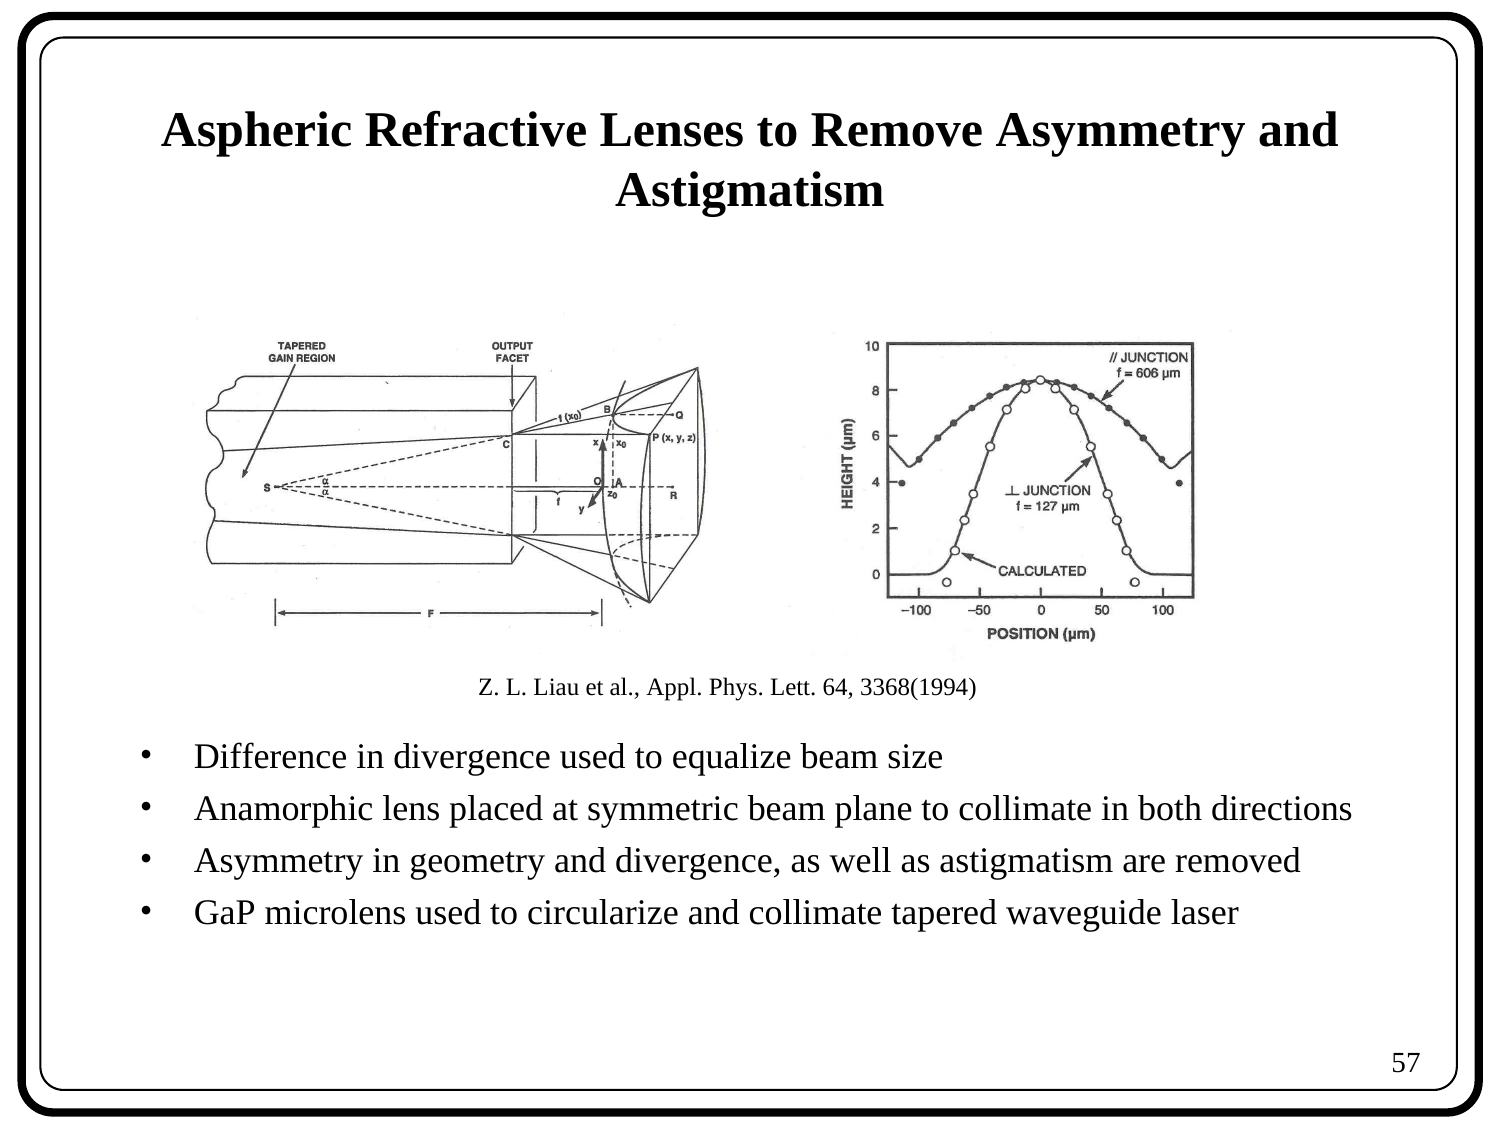

# Aspheric Refractive Lenses to Remove Asymmetry and Astigmatism
Z. L. Liau et al., Appl. Phys. Lett. 64, 3368(1994)
Difference in divergence used to equalize beam size
Anamorphic lens placed at symmetric beam plane to collimate in both directions
Asymmetry in geometry and divergence, as well as astigmatism are removed
GaP microlens used to circularize and collimate tapered waveguide laser